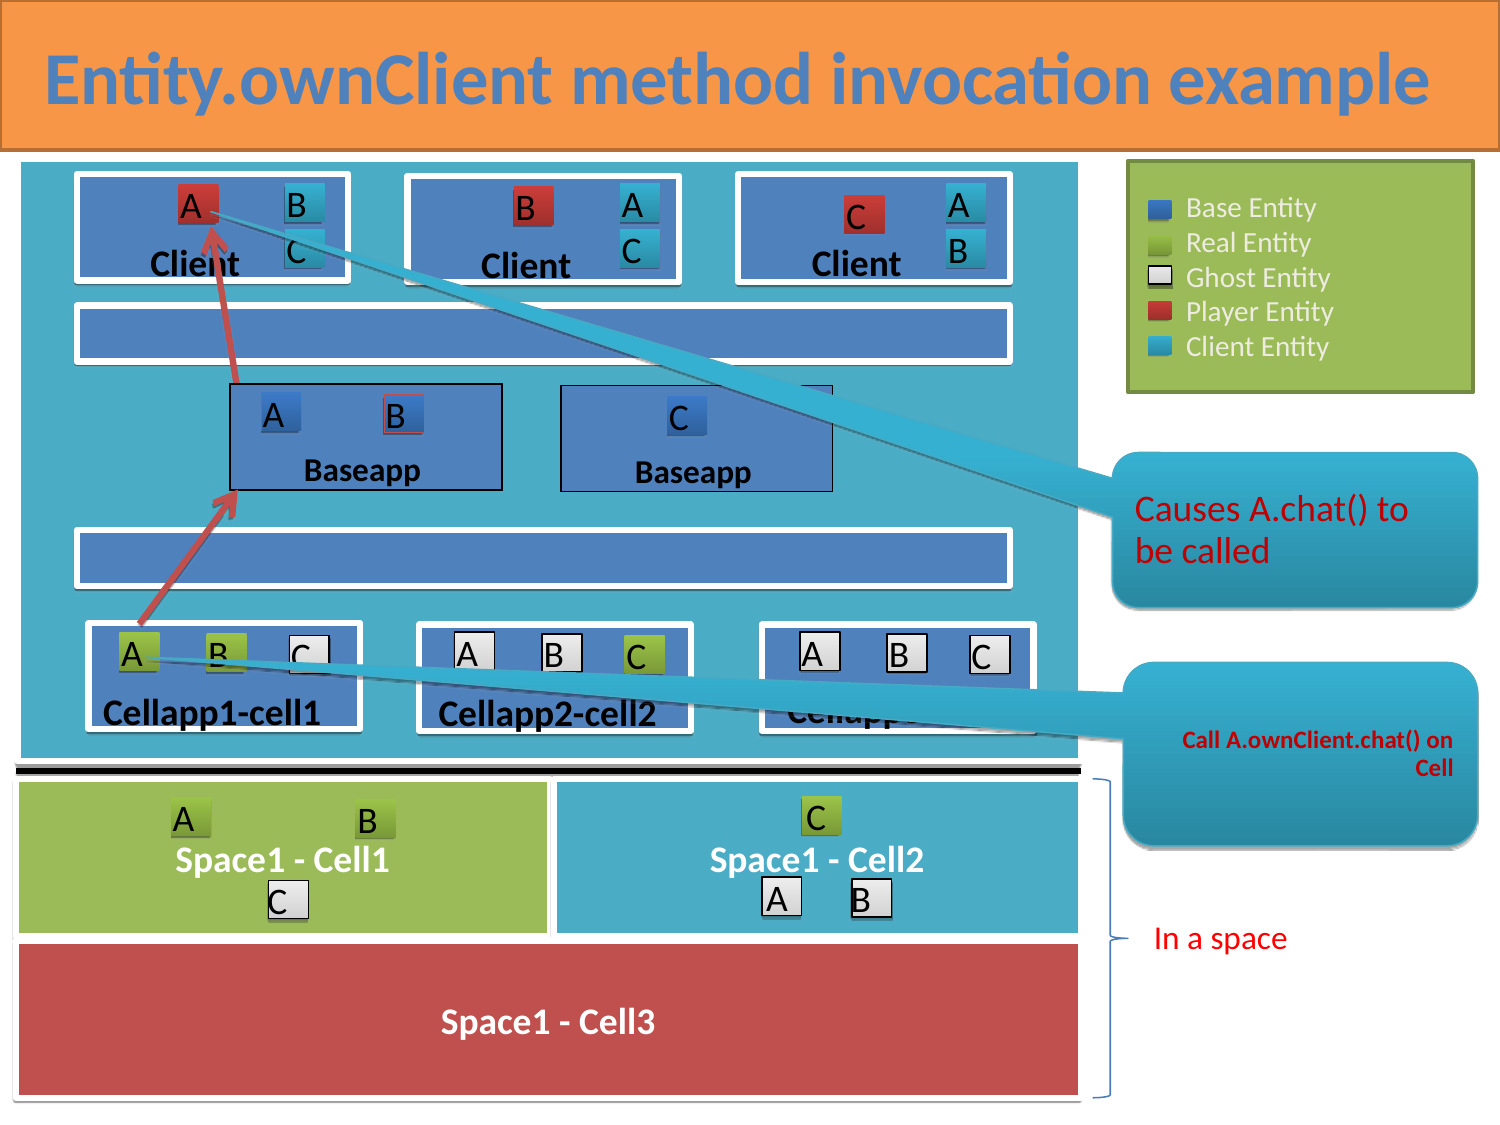

# Entity.ownClient method invocation example
B
A
A
A
B
Base Entity
Real Entity
Ghost Entity
Player Entity
Client Entity
C
C
C
B
Client
Client
Client
A
B
C
Baseapp
Baseapp
Causes A.chat() to be called
A
A
A
B
B
B
C
C
C
Call A.ownClient.chat() on Cell
Cellapp3-cell3
Cellapp1-cell1
Cellapp2-cell2
Space1 - Cell1
Space1 - Cell2
C
A
B
A
B
C
In a space
Space1 - Cell3